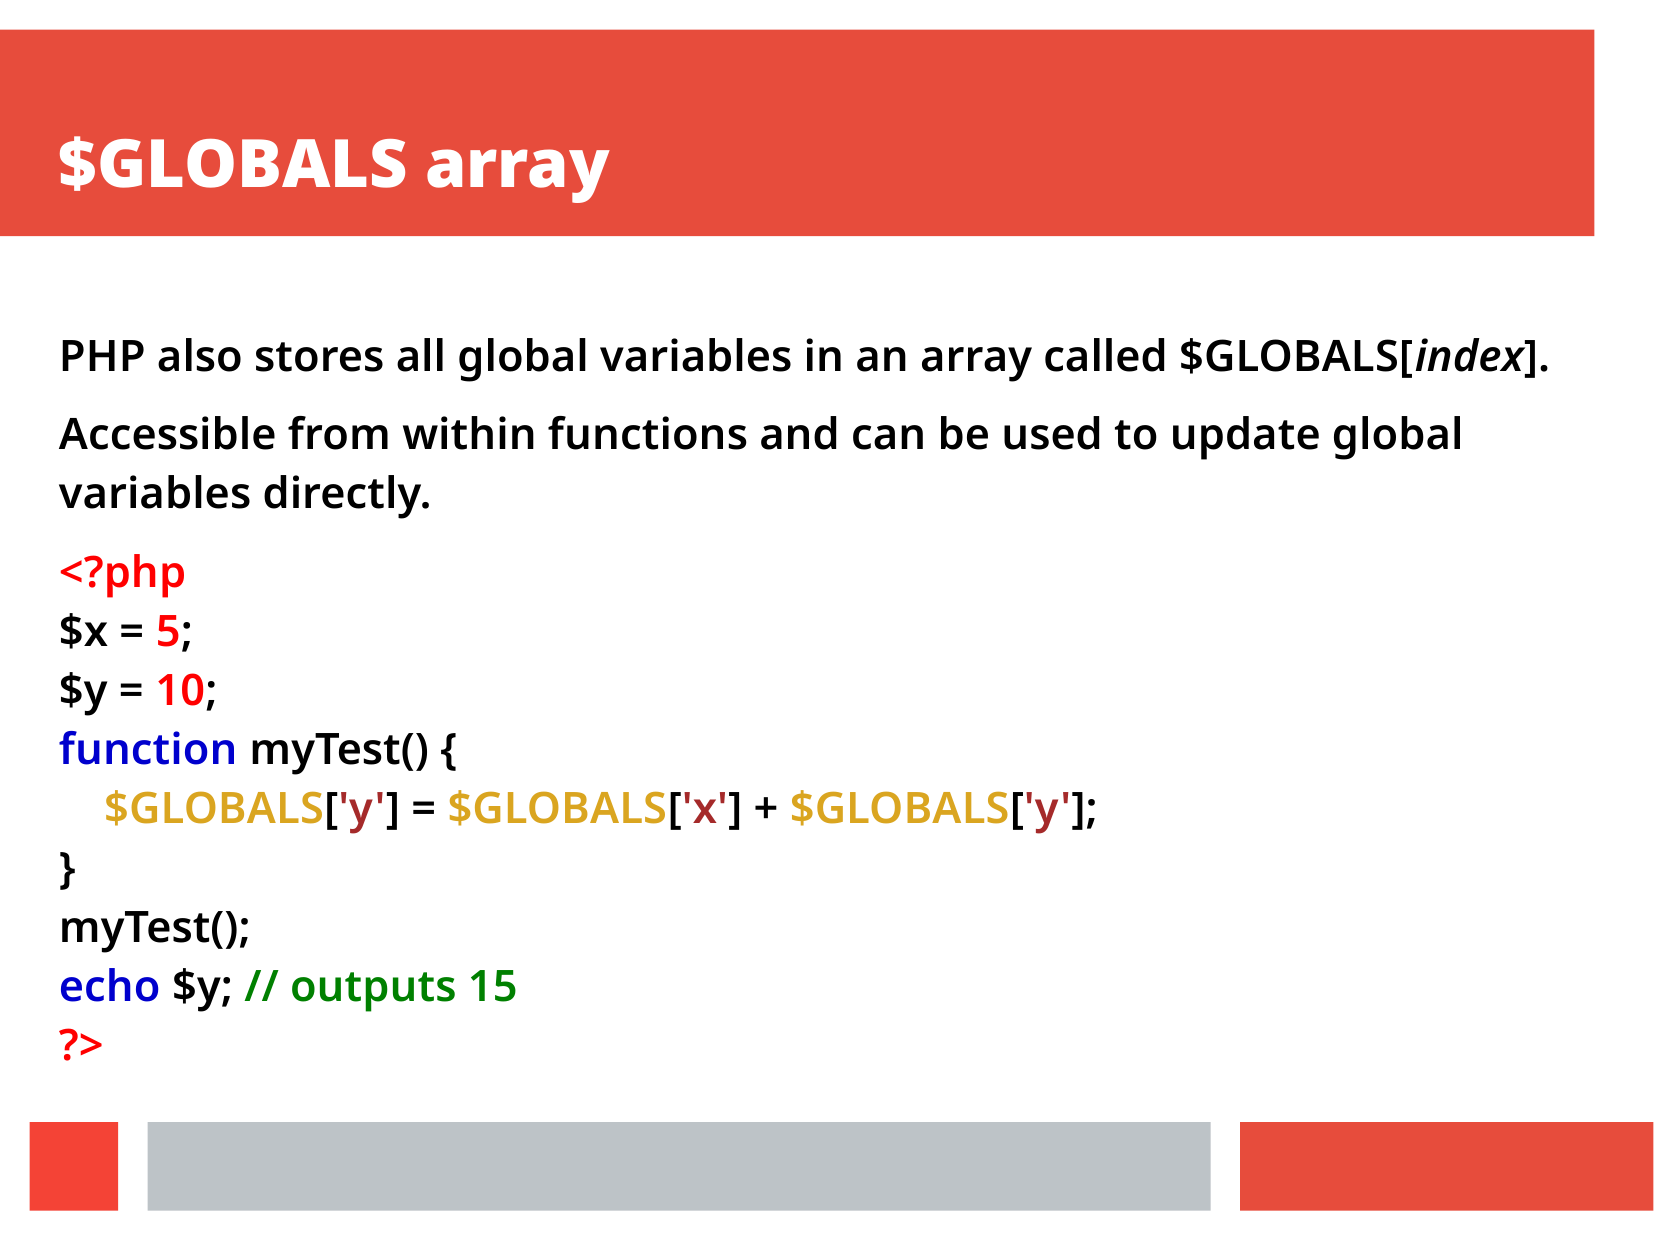

# $GLOBALS array
PHP also stores all global variables in an array called $GLOBALS[index].
Accessible from within functions and can be used to update global variables directly.
<?php
$x = 5;
$y = 10;
function myTest() {
    $GLOBALS['y'] = $GLOBALS['x'] + $GLOBALS['y'];
}
myTest();
echo $y; // outputs 15
?>